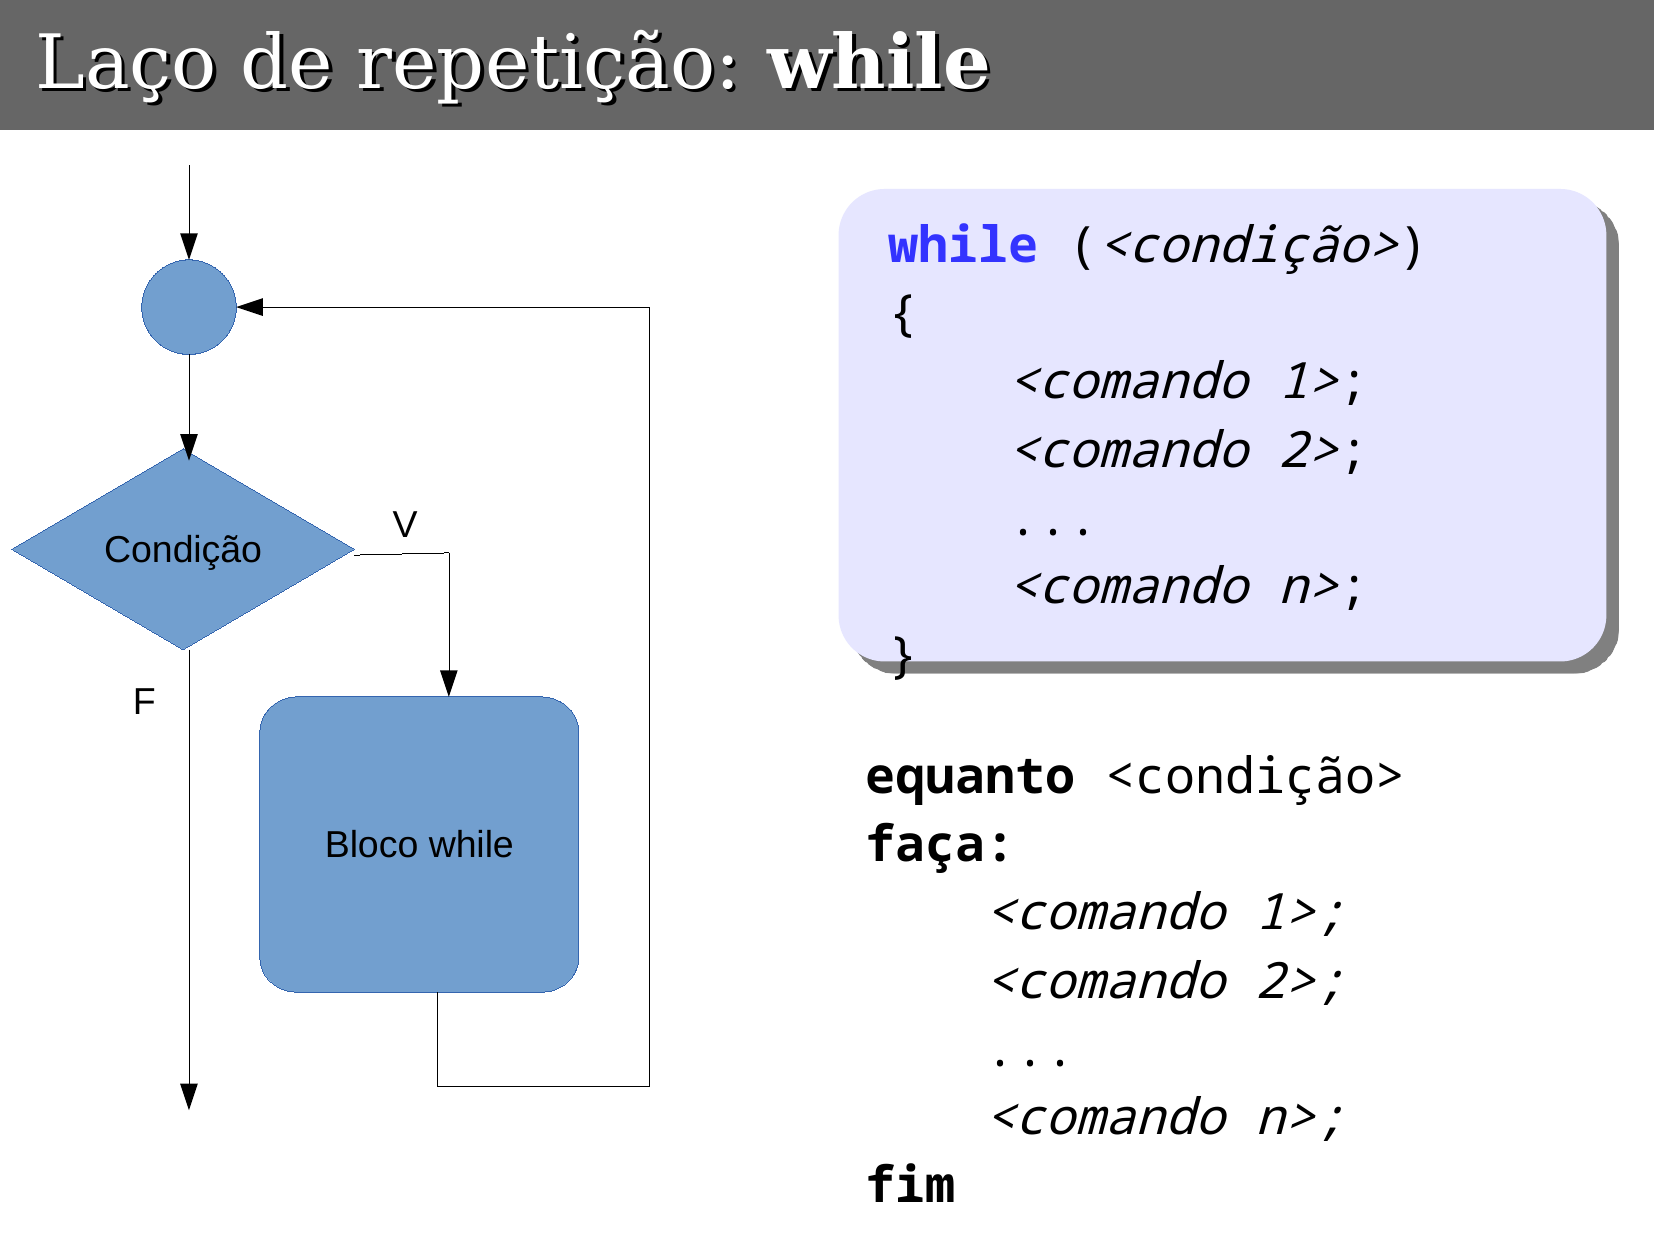

# Laço de repetição: while
while (<condição>)
{
 <comando 1>;
 <comando 2>;
 ...
 <comando n>;
}
Condição
V
F
Bloco while
equanto <condição> faça:
 <comando 1>;
 <comando 2>;
 ...
 <comando n>;
fim